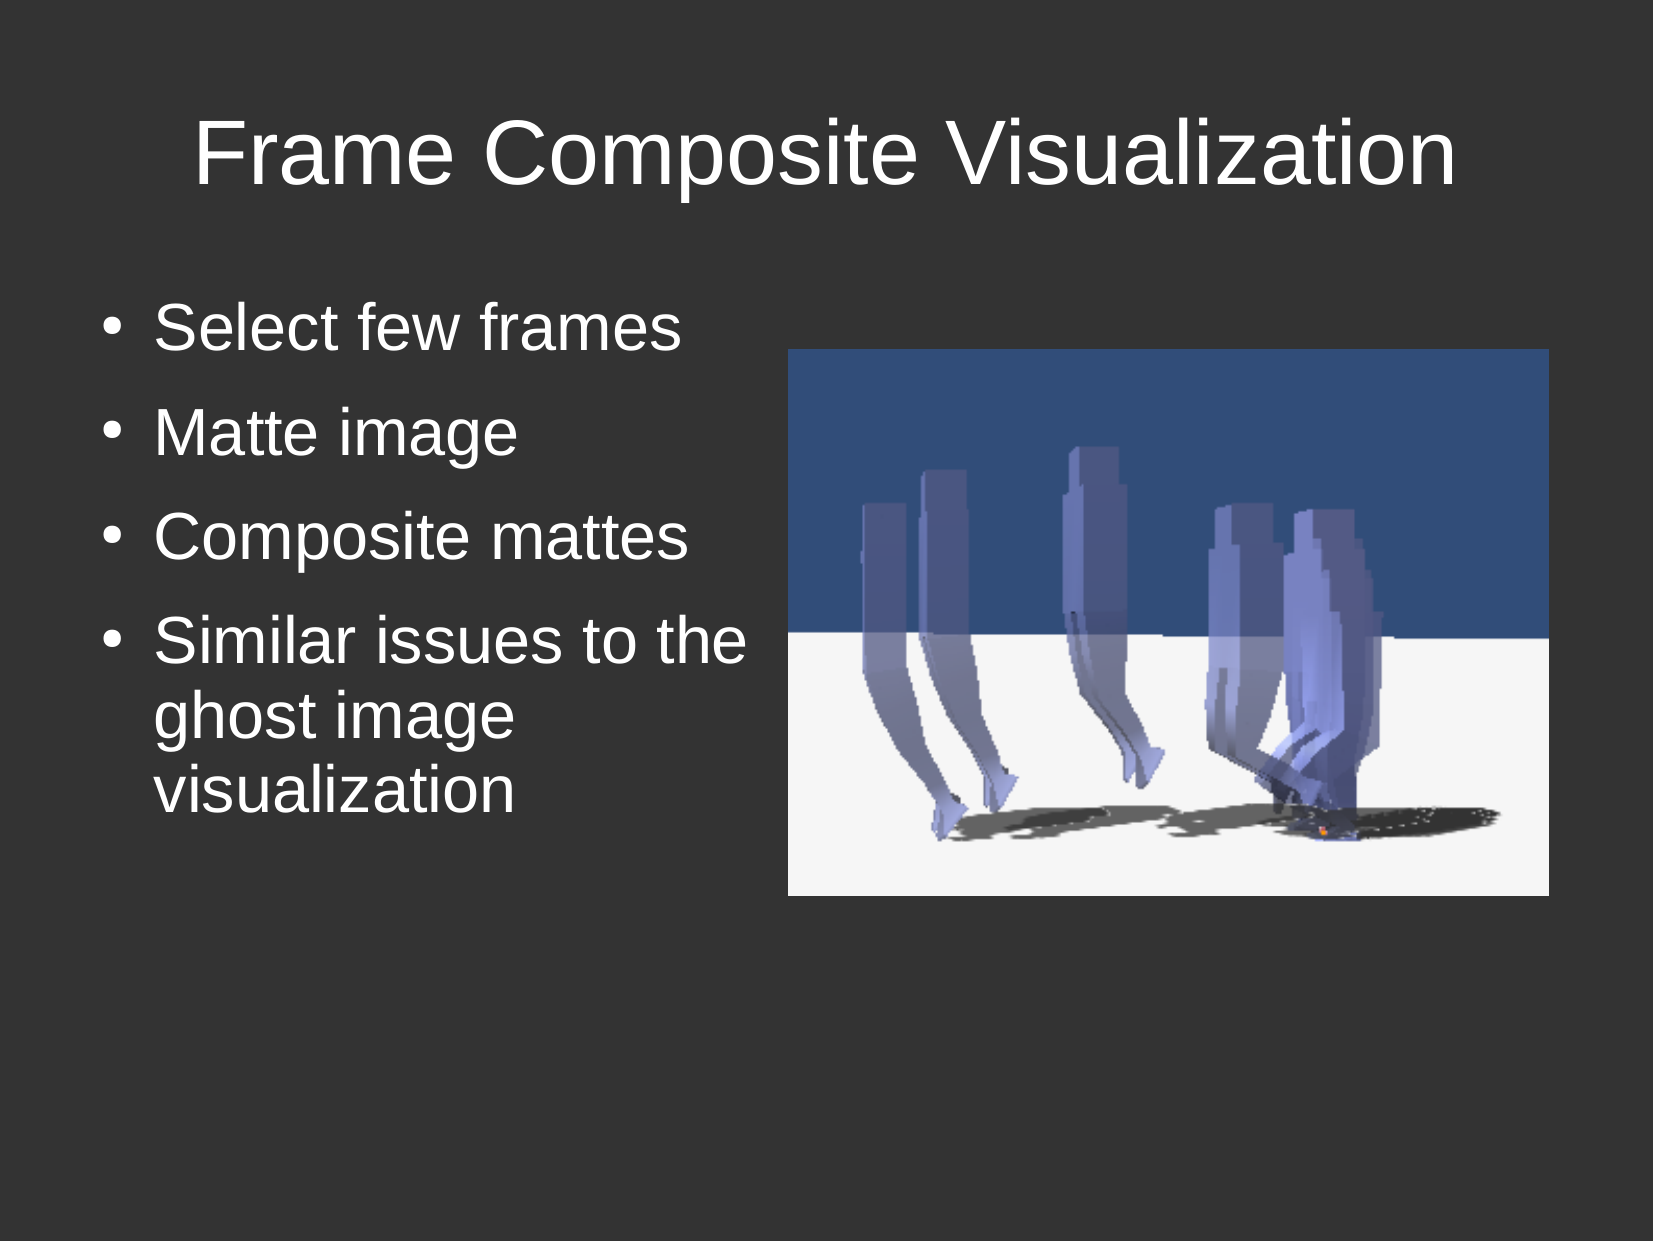

# Frame Composite Visualization
Select few frames
Matte image
Composite mattes
Similar issues to the ghost image visualization